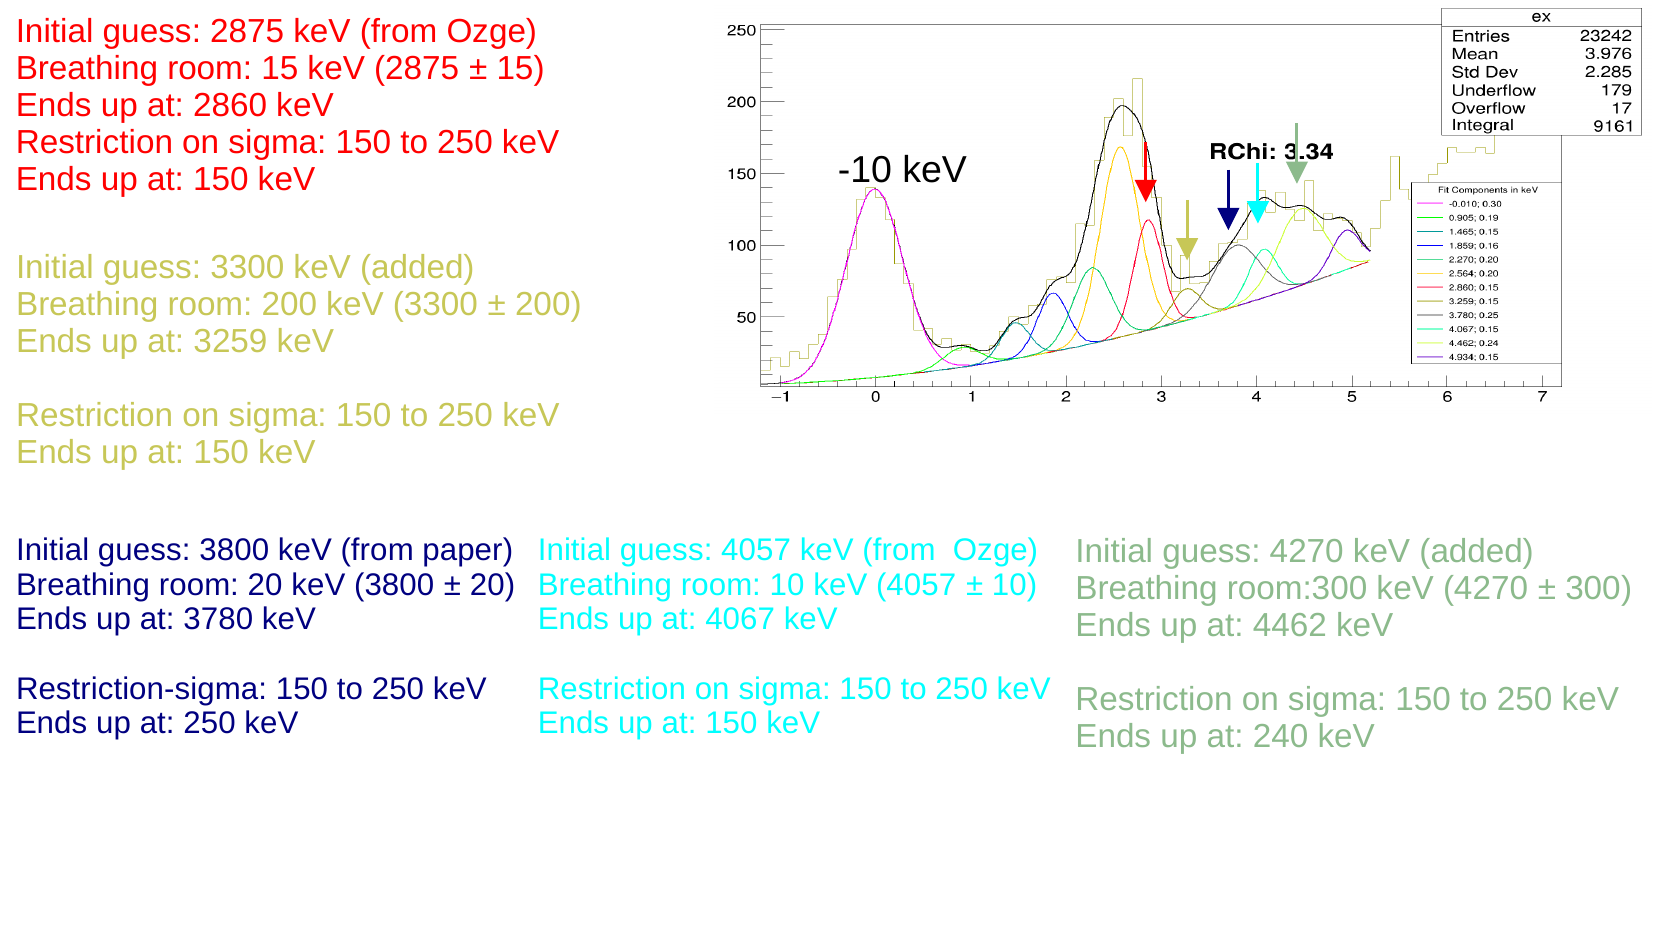

-10 keV
Initial guess: 2875 keV (from Ozge)
Breathing room: 15 keV (2875 ± 15)
Ends up at: 2860 keV
Restriction on sigma: 150 to 250 keV
Ends up at: 150 keV
Initial guess: 3300 keV (added)
Breathing room: 200 keV (3300 ± 200)
Ends up at: 3259 keV
Restriction on sigma: 150 to 250 keV
Ends up at: 150 keV
Initial guess: 3800 keV (from paper)
Breathing room: 20 keV (3800 ± 20)
Ends up at: 3780 keV
Restriction-sigma: 150 to 250 keV
Ends up at: 250 keV
Initial guess: 4057 keV (from Ozge)
Breathing room: 10 keV (4057 ± 10)
Ends up at: 4067 keV
Restriction on sigma: 150 to 250 keV
Ends up at: 150 keV
Initial guess: 4270 keV (added)
Breathing room:300 keV (4270 ± 300)
Ends up at: 4462 keV
Restriction on sigma: 150 to 250 keV
Ends up at: 240 keV